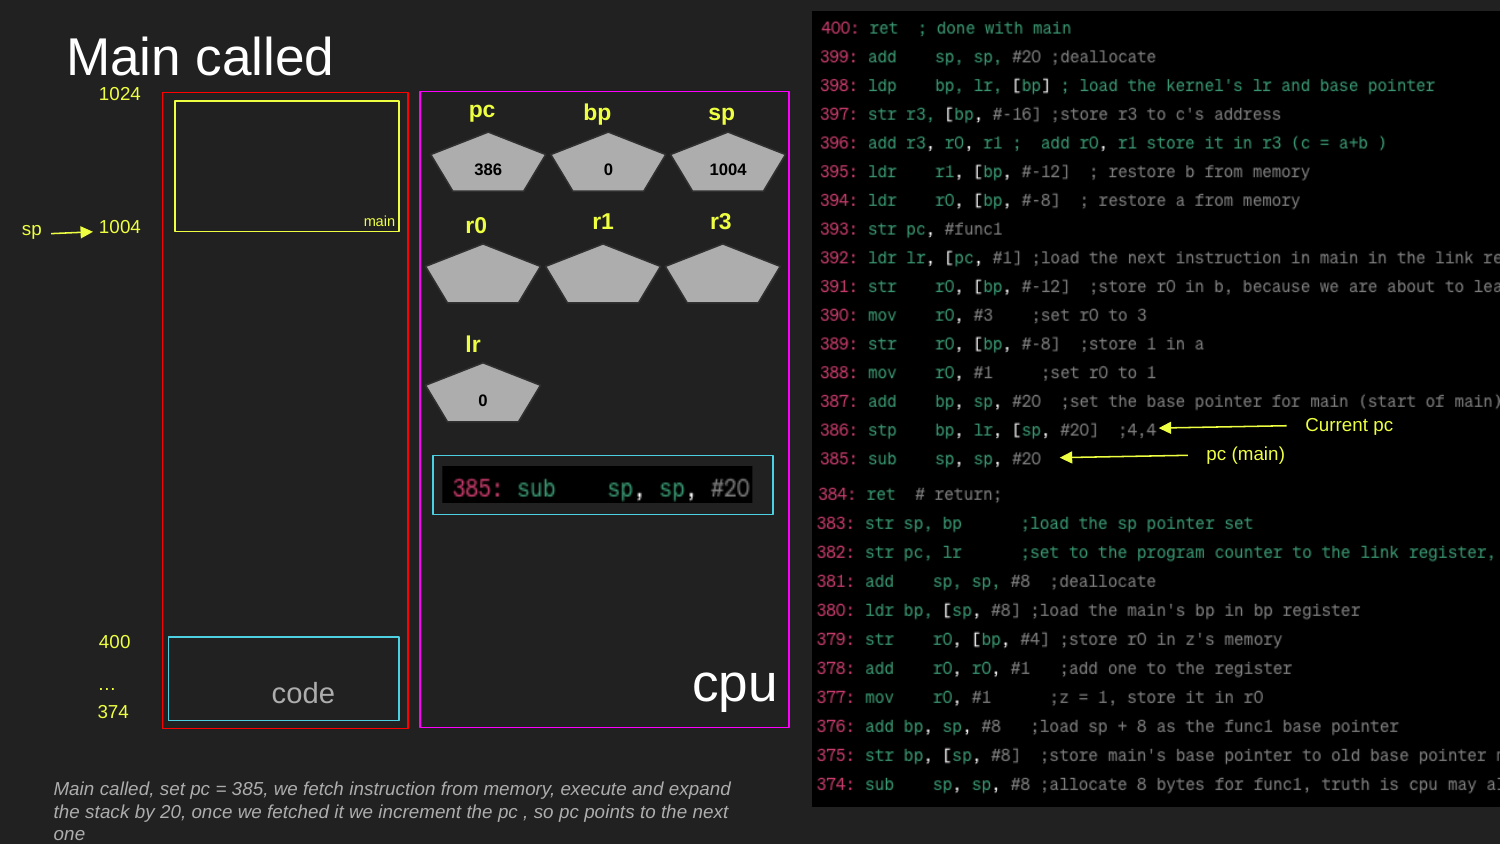

# Main called
1024
pc
bp
sp
386
0
1004
r1
r3
r0
main
1004
sp
lr
0
Current pc
pc (main)
400
cpu
…
code
374
Main called, set pc = 385, we fetch instruction from memory, execute and expand the stack by 20, once we fetched it we increment the pc , so pc points to the next one